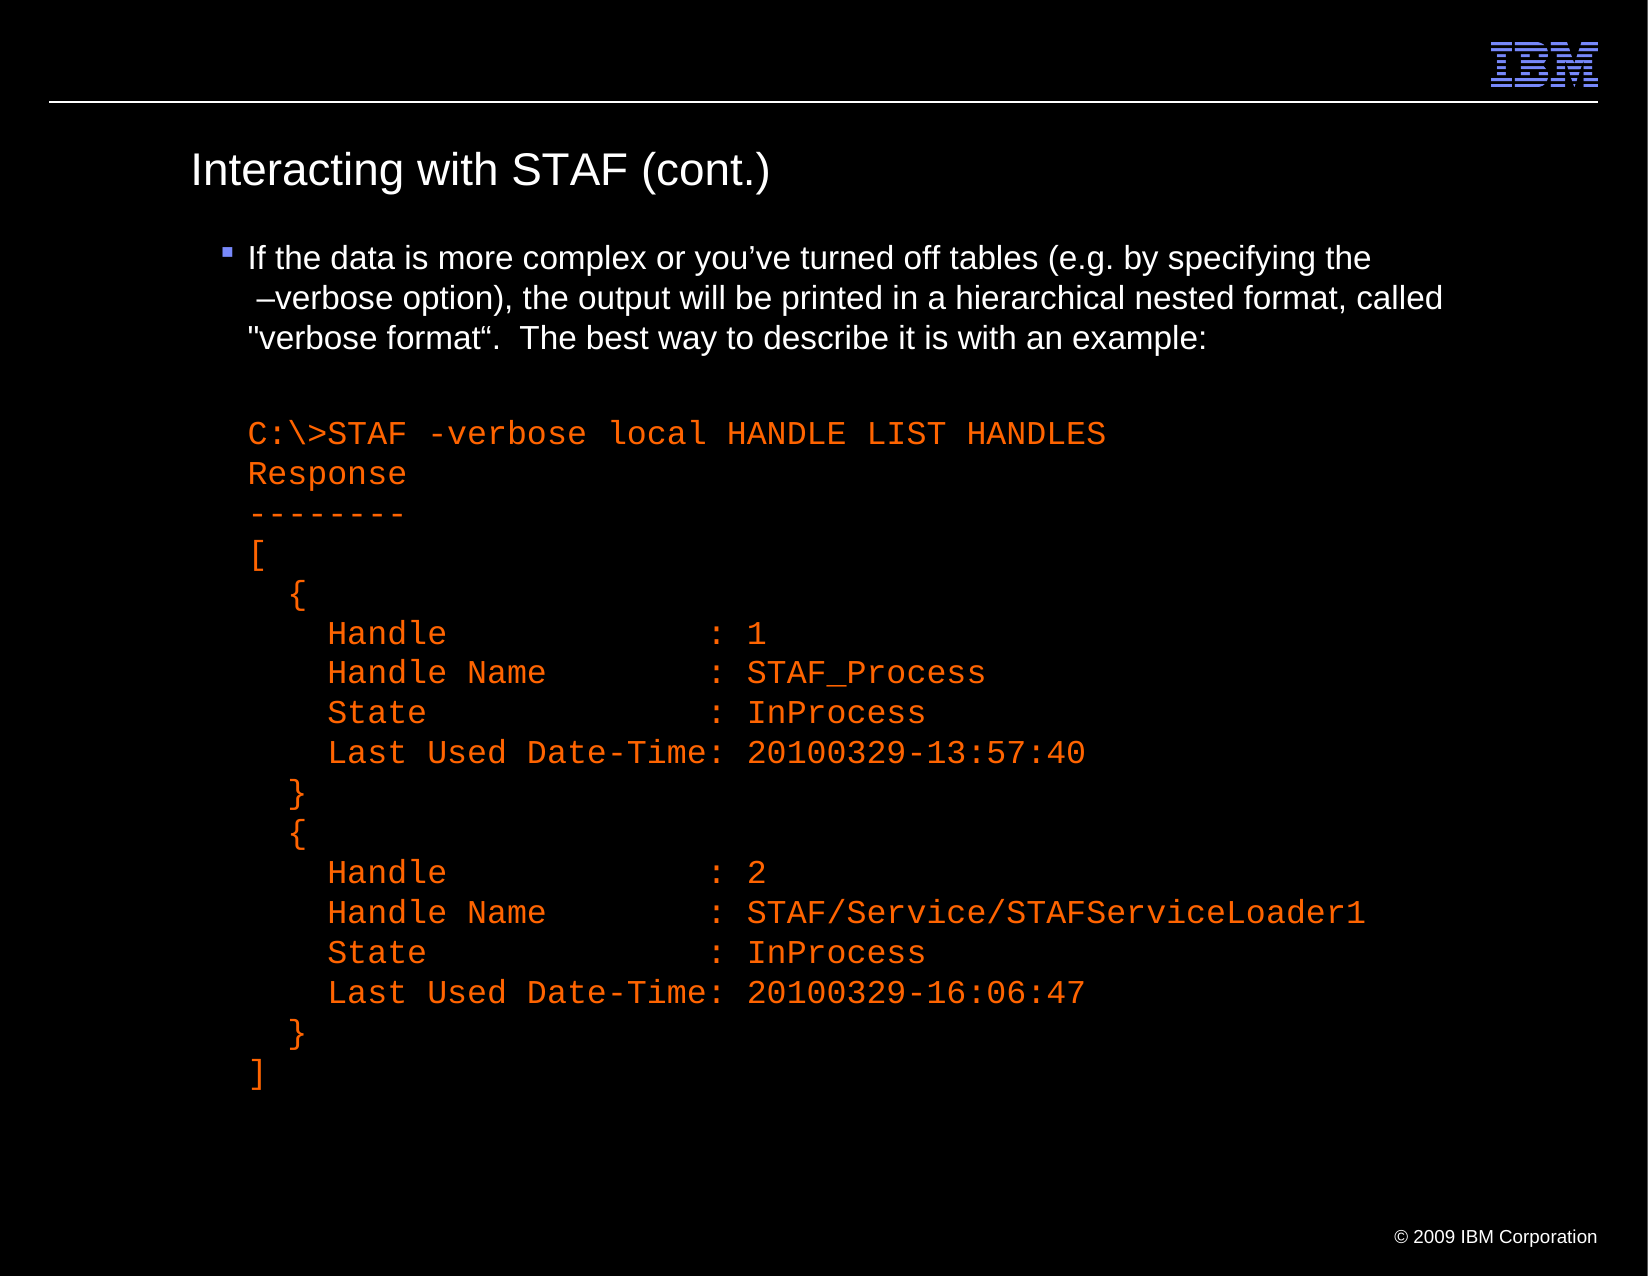

# Interacting with STAF (cont.)
If the data is more complex or you’ve turned off tables (e.g. by specifying the
 –verbose option), the output will be printed in a hierarchical nested format, called "verbose format“. The best way to describe it is with an example:
C:\>STAF -verbose local HANDLE LIST HANDLES
Response
--------
[
 {
 Handle : 1
 Handle Name : STAF_Process
 State : InProcess
 Last Used Date-Time: 20100329-13:57:40
 }
 {
 Handle : 2
 Handle Name : STAF/Service/STAFServiceLoader1
 State : InProcess
 Last Used Date-Time: 20100329-16:06:47
 }
]